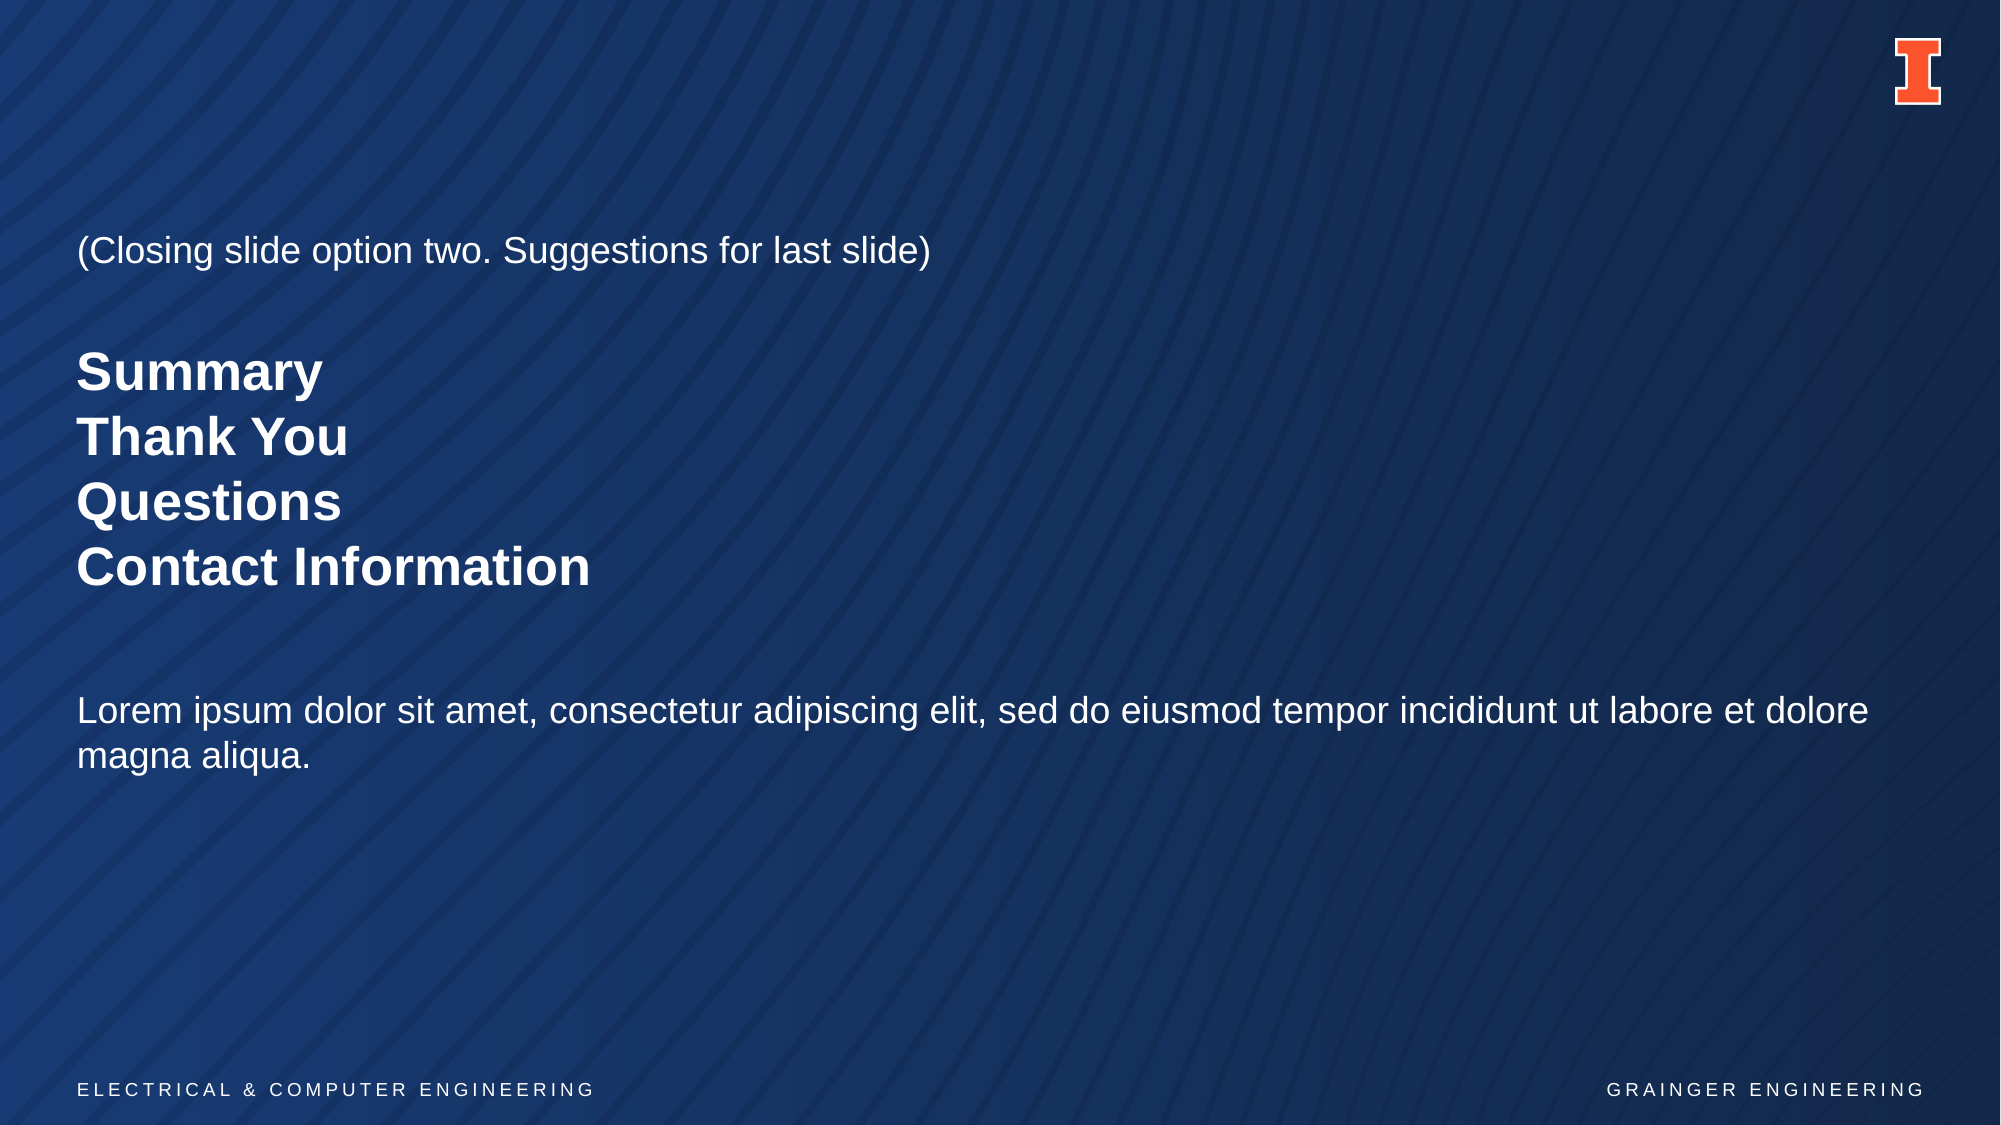

(Closing slide option two. Suggestions for last slide)
Summary
Thank You
Questions
Contact Information
Lorem ipsum dolor sit amet, consectetur adipiscing elit, sed do eiusmod tempor incididunt ut labore et dolore magna aliqua.
ELECTRICAL & COMPUTER ENGINEERING
GRAINGER ENGINEERING